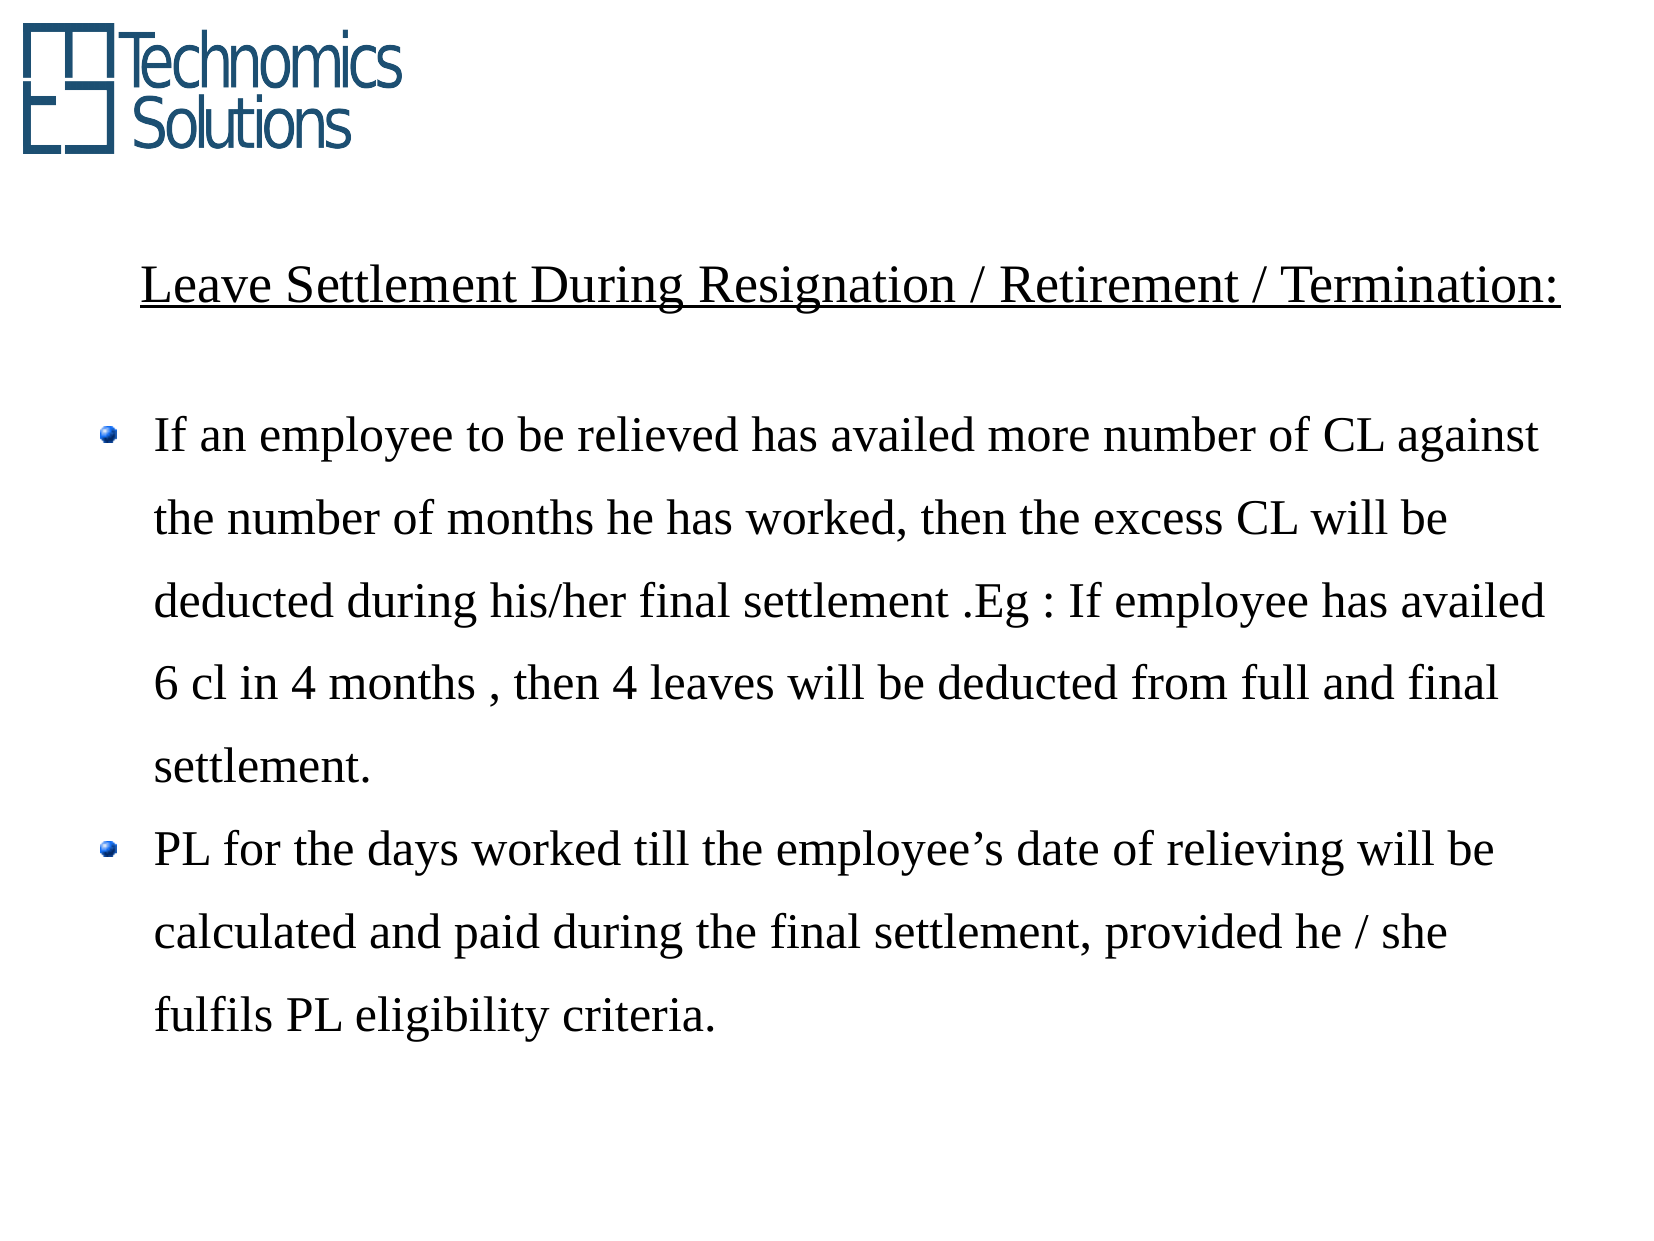

# Leave Settlement During Resignation / Retirement / Termination:
If an employee to be relieved has availed more number of CL against the number of months he has worked, then the excess CL will be deducted during his/her final settlement .Eg : If employee has availed 6 cl in 4 months , then 4 leaves will be deducted from full and final settlement.
PL for the days worked till the employee’s date of relieving will be calculated and paid during the final settlement, provided he / she fulfils PL eligibility criteria.